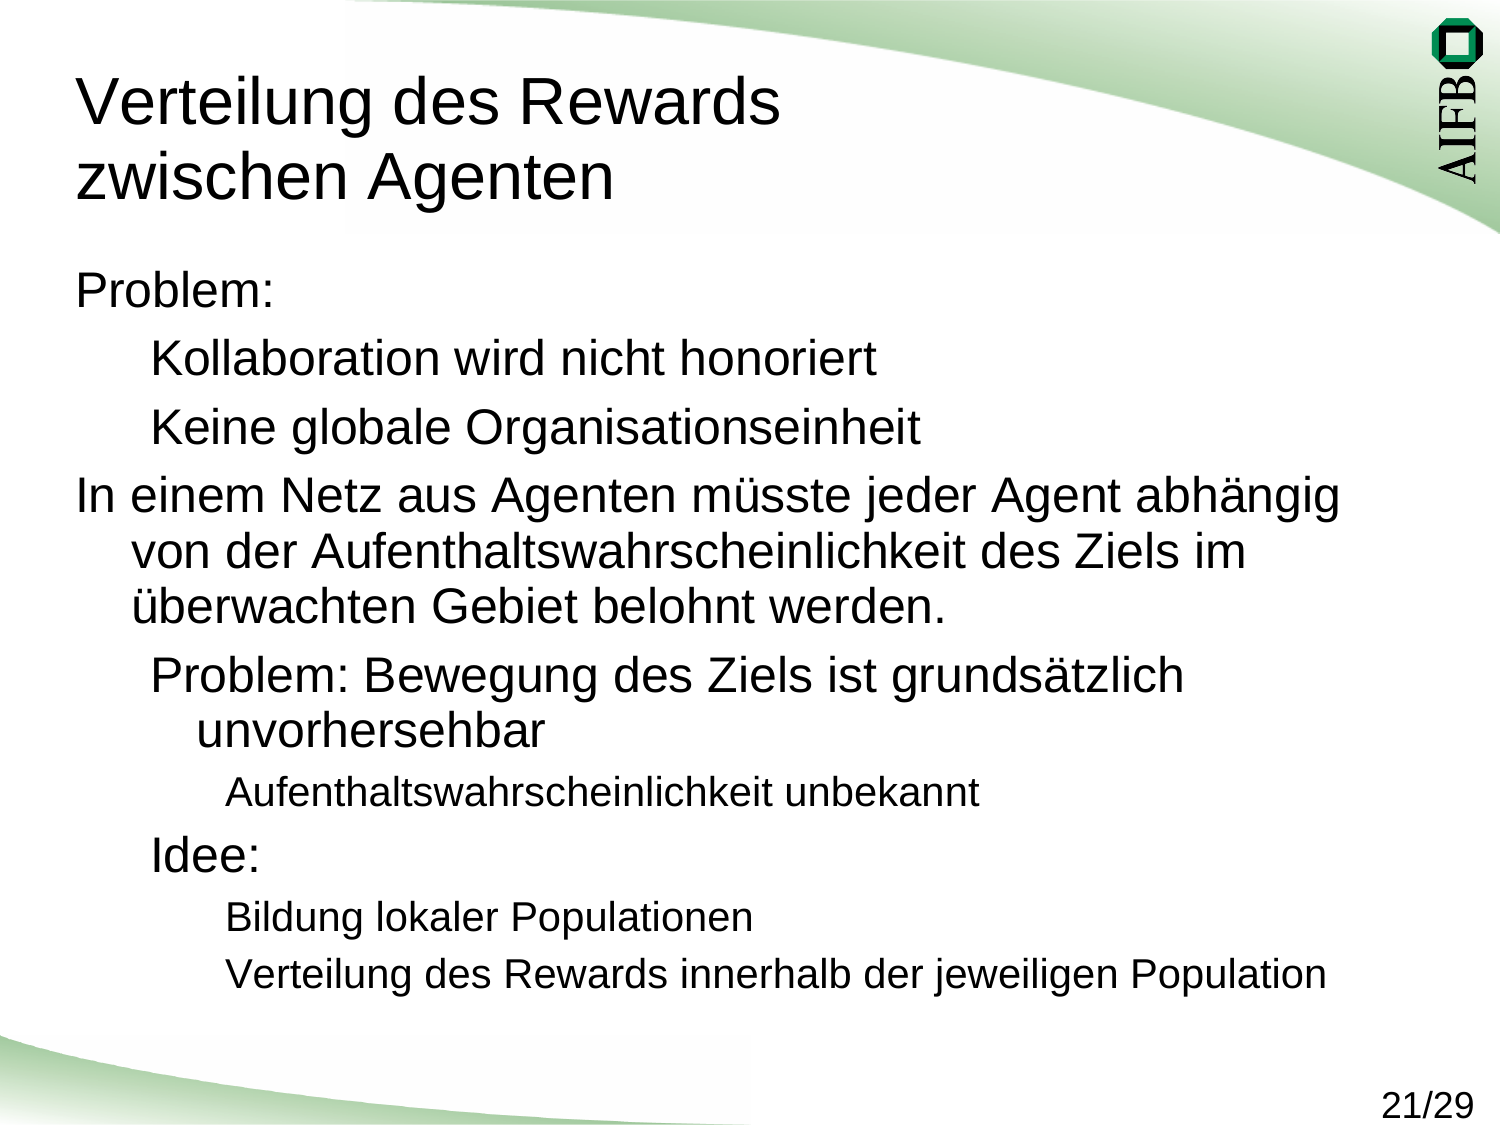

# Verteilung des Rewards zwischen Agenten
Problem:
Kollaboration wird nicht honoriert
Keine globale Organisationseinheit
In einem Netz aus Agenten müsste jeder Agent abhängig von der Aufenthaltswahrscheinlichkeit des Ziels im überwachten Gebiet belohnt werden.
Problem: Bewegung des Ziels ist grundsätzlich unvorhersehbar
Aufenthaltswahrscheinlichkeit unbekannt
Idee:
Bildung lokaler Populationen
Verteilung des Rewards innerhalb der jeweiligen Population
21